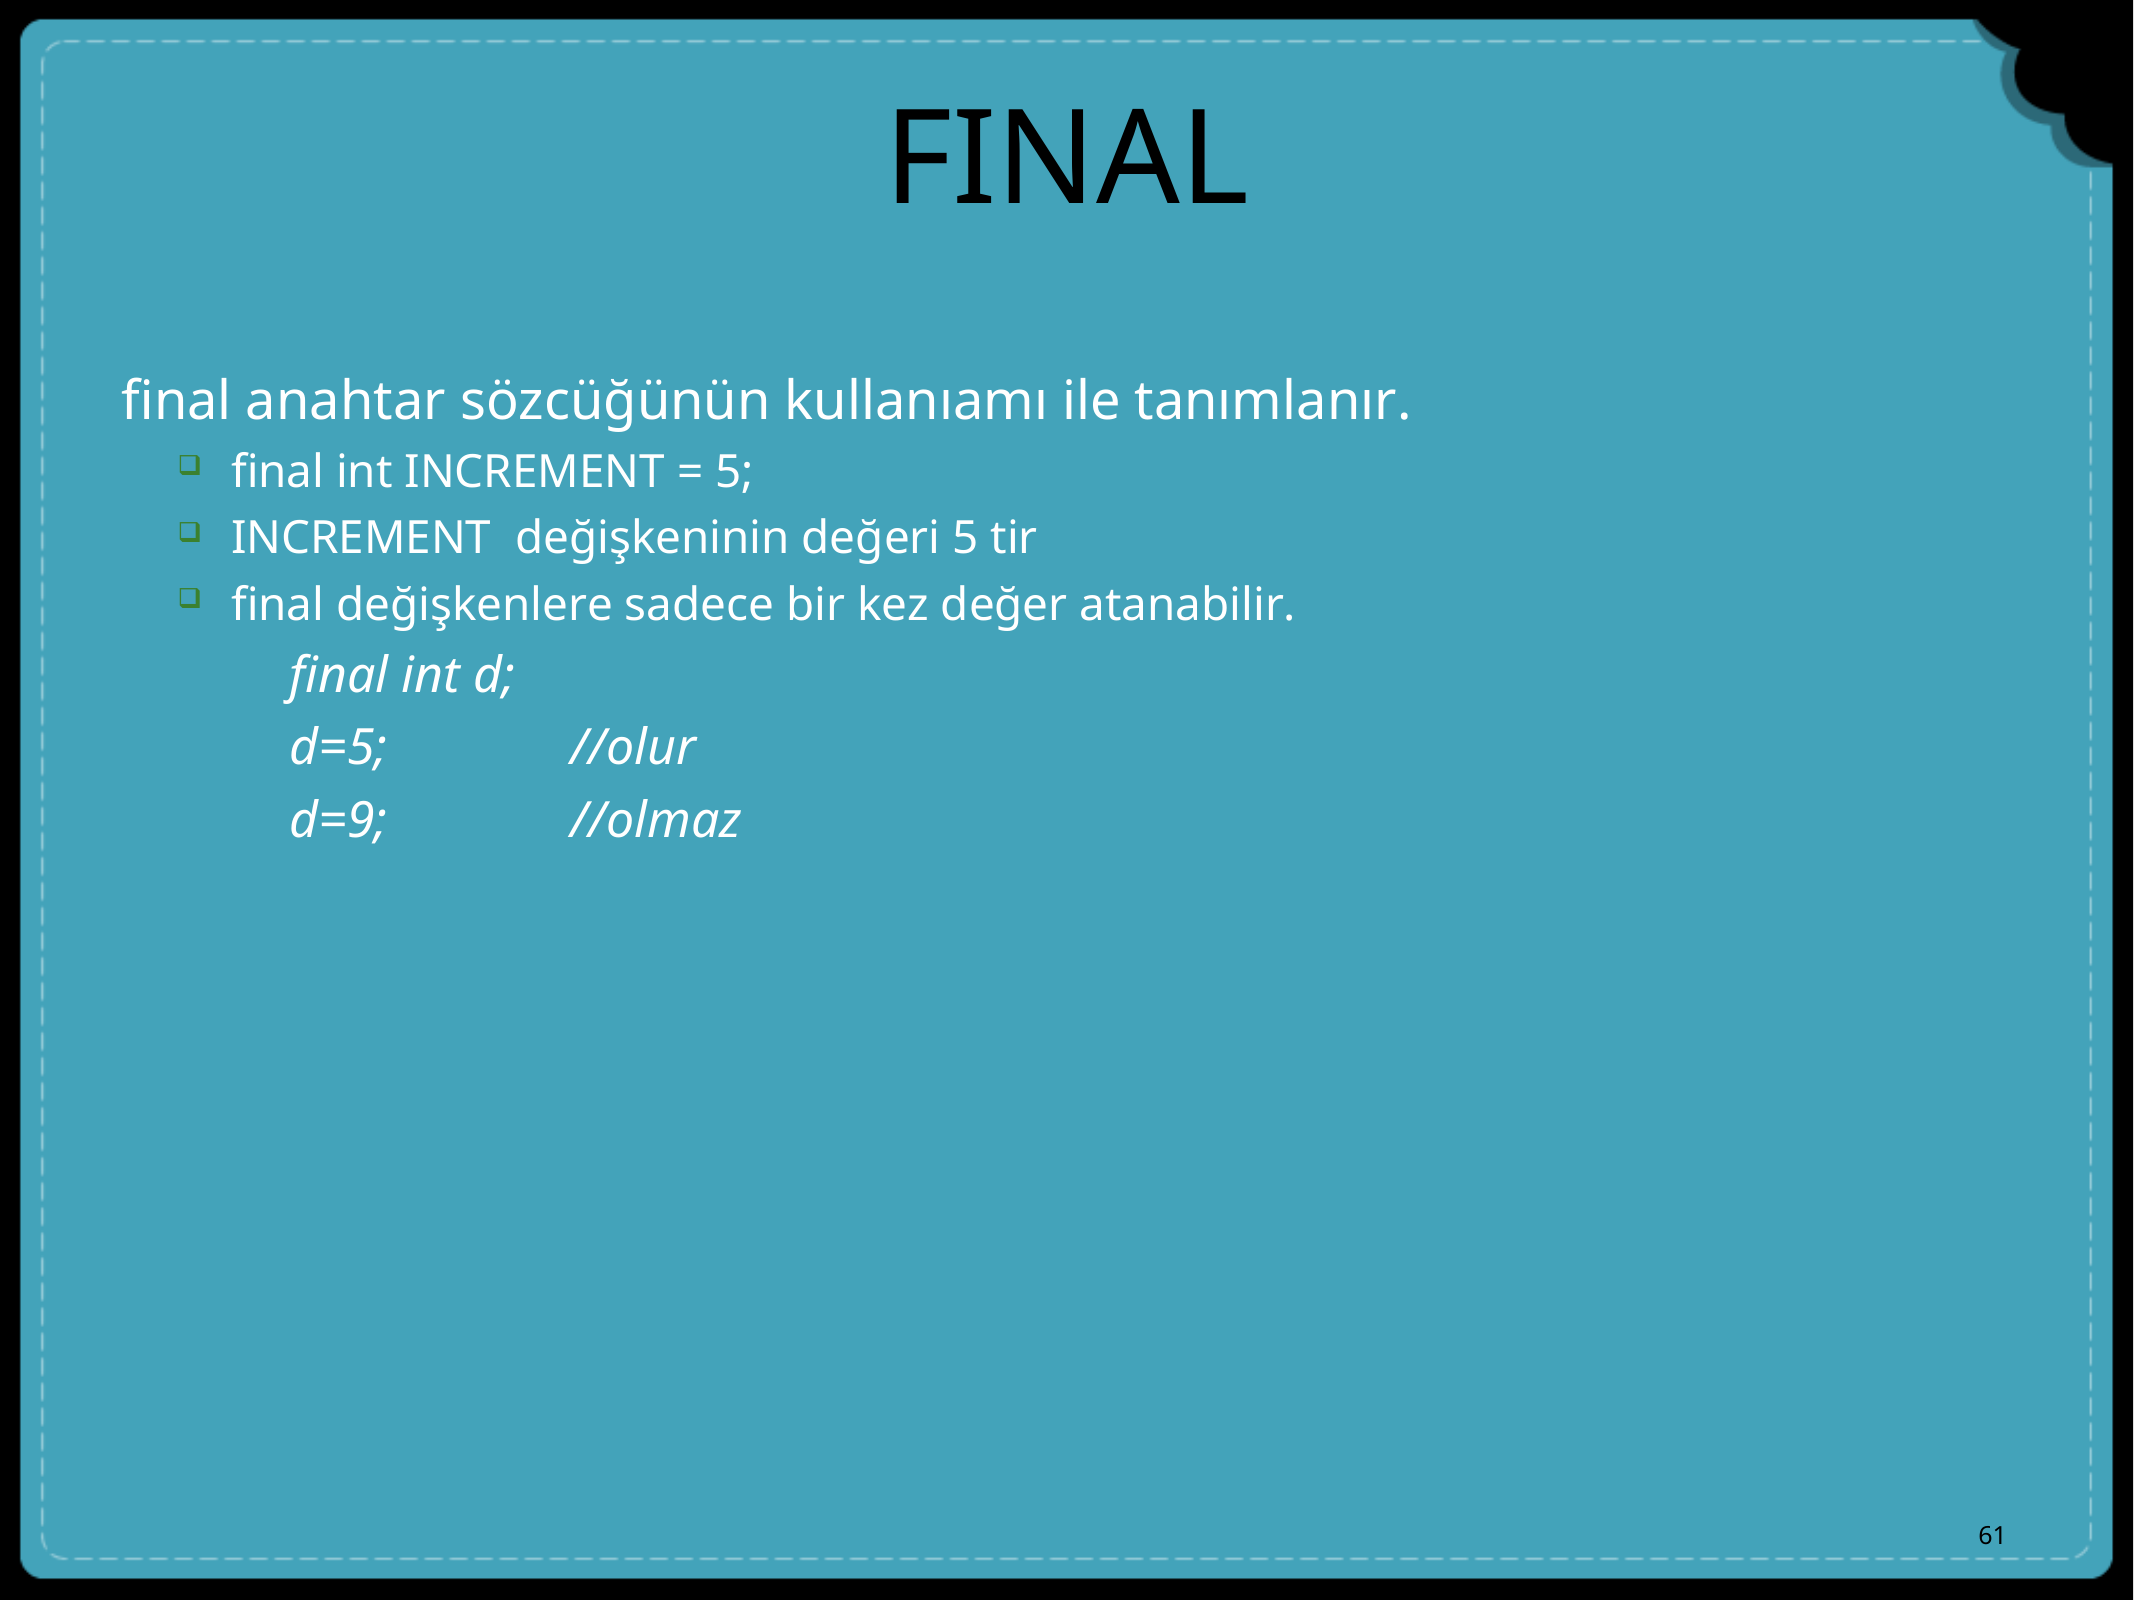

# FINAL
final anahtar sözcüğünün kullanıamı ile tanımlanır.
final int INCREMENT = 5;
INCREMENT değişkeninin değeri 5 tir
final değişkenlere sadece bir kez değer atanabilir.
final int d;
d=5;		//olur
d=9; 	//olmaz
61